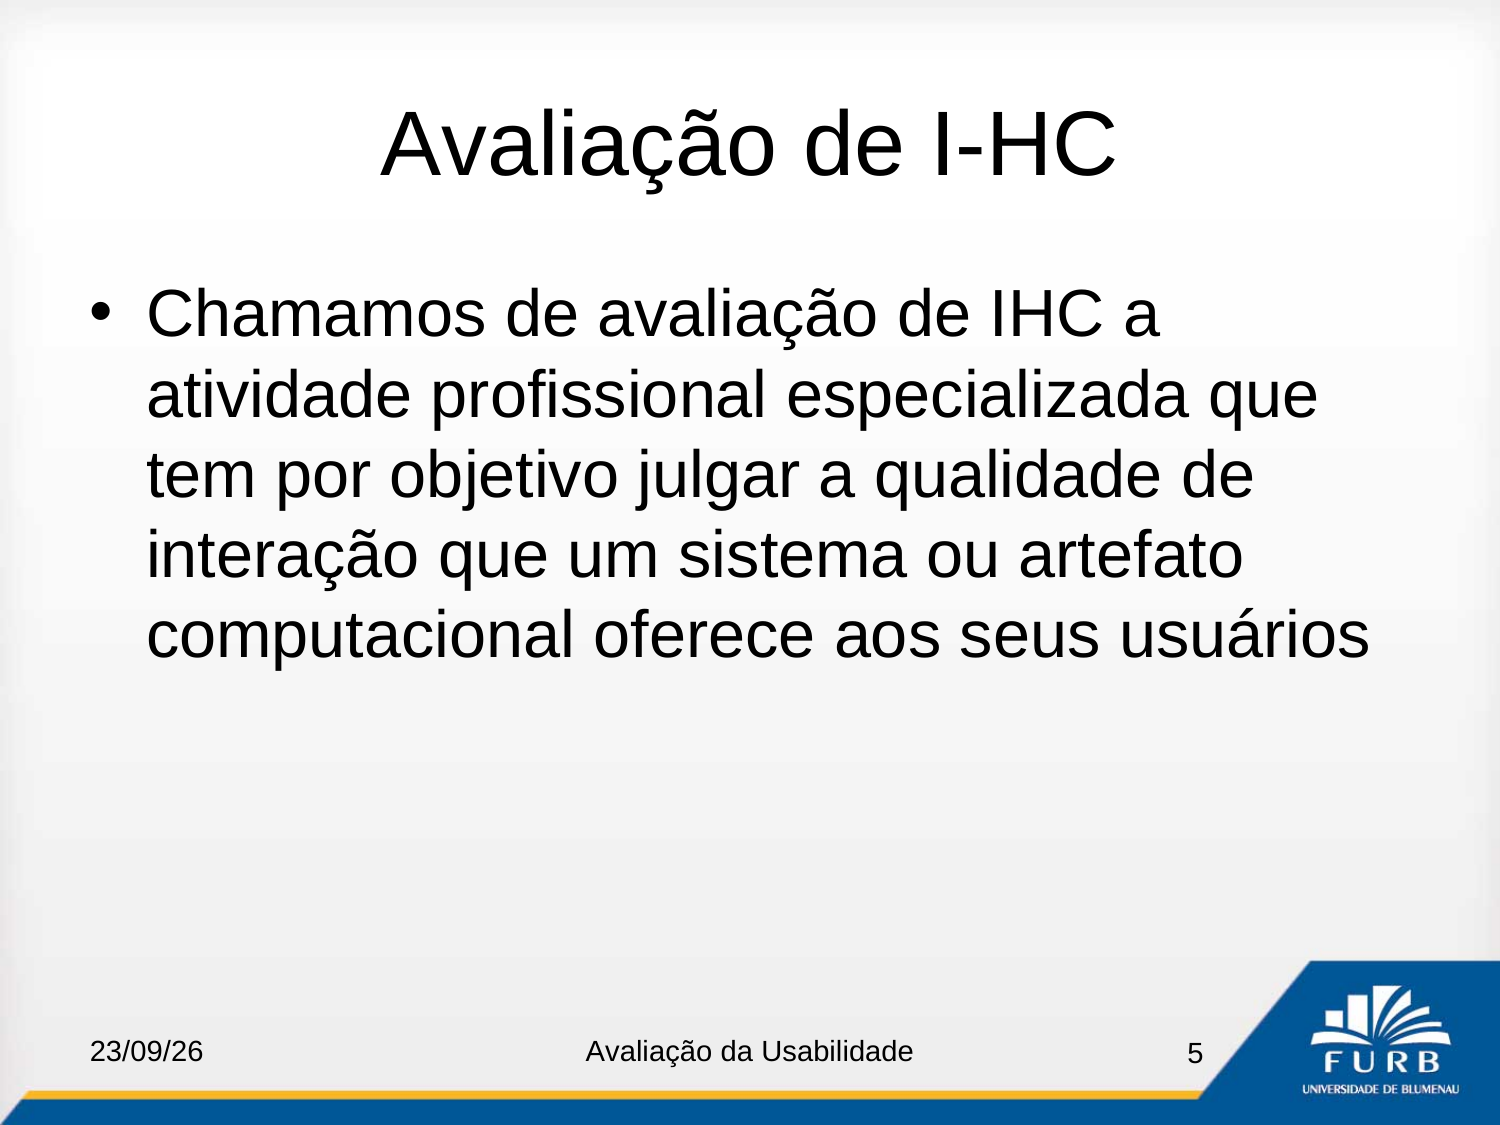

# Avaliação de I-HC
Chamamos de avaliação de IHC a atividade profissional especializada que tem por objetivo julgar a qualidade de interação que um sistema ou artefato computacional oferece aos seus usuários
Avaliação da Usabilidade
5